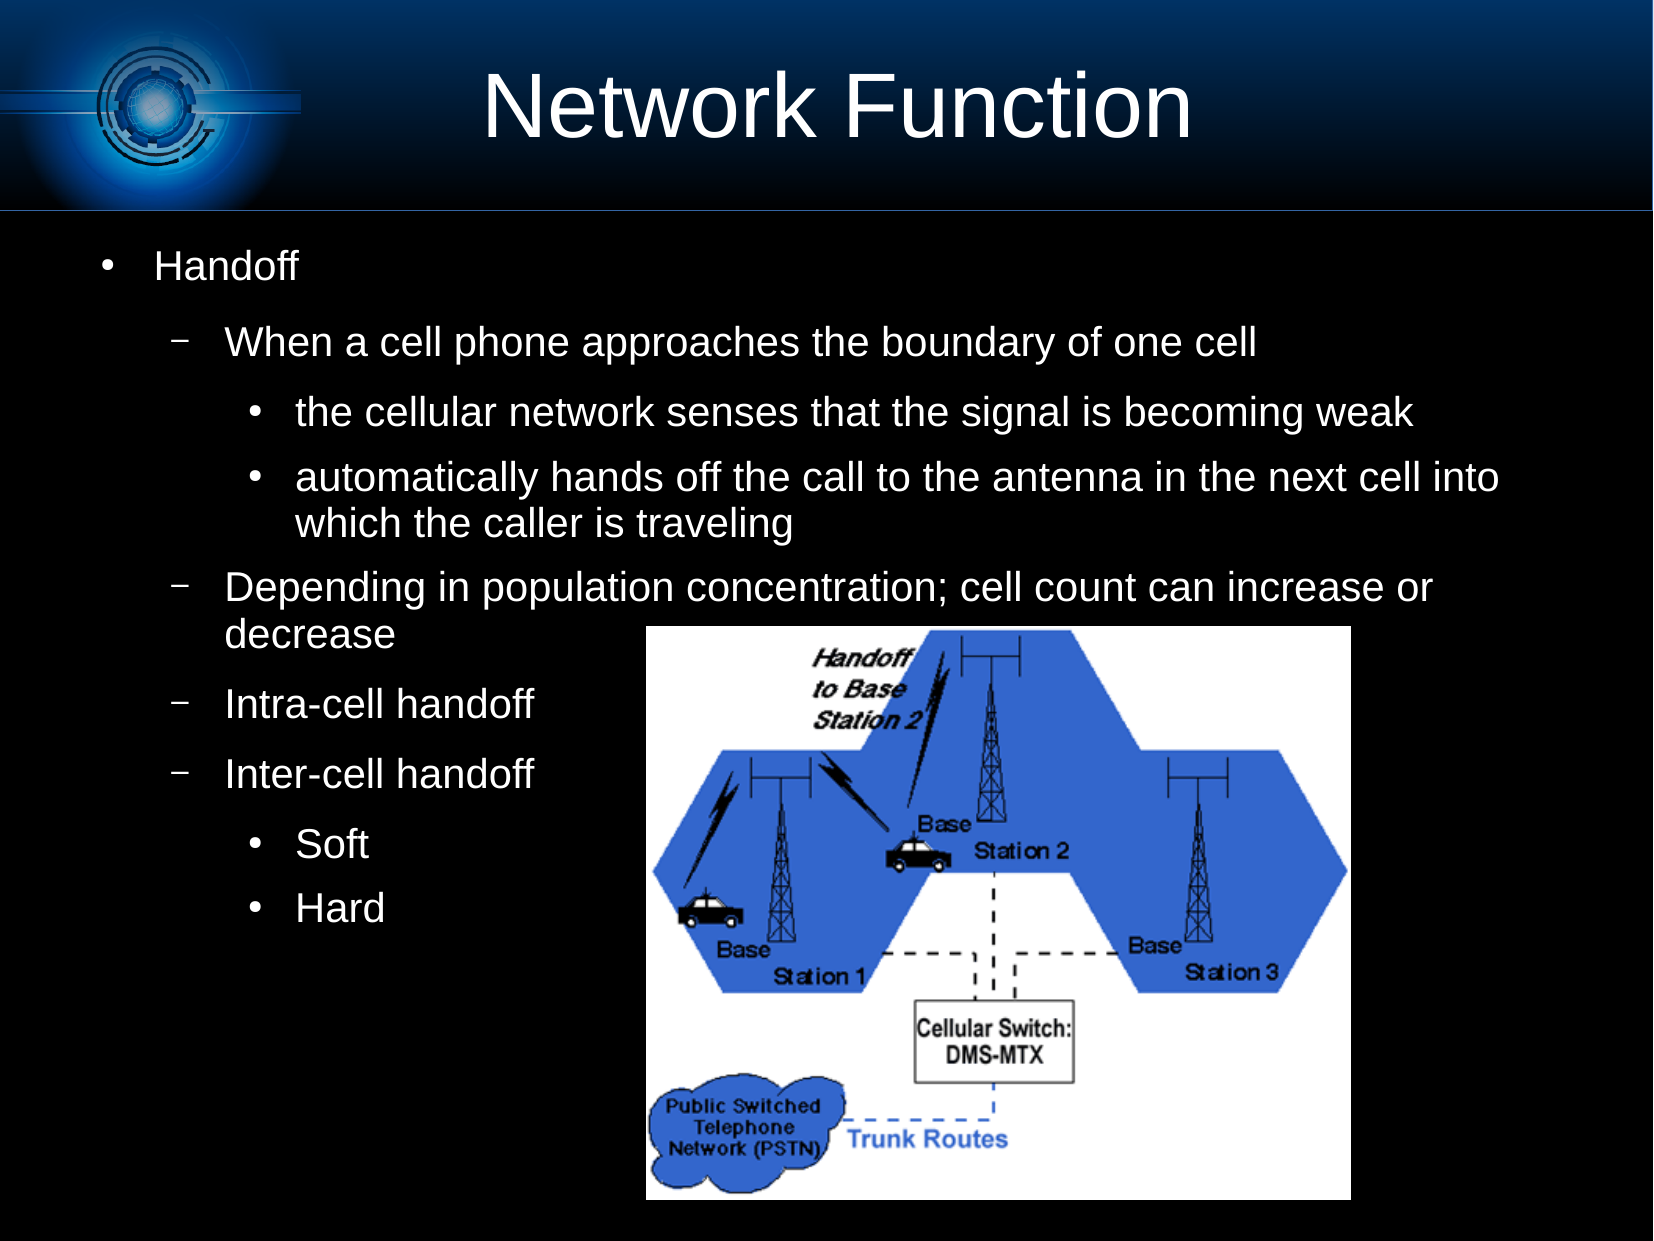

# Network Function
Handoff
When a cell phone approaches the boundary of one cell
the cellular network senses that the signal is becoming weak
automatically hands off the call to the antenna in the next cell into which the caller is traveling
Depending in population concentration; cell count can increase or decrease
Intra-cell handoff
Inter-cell handoff
Soft
Hard